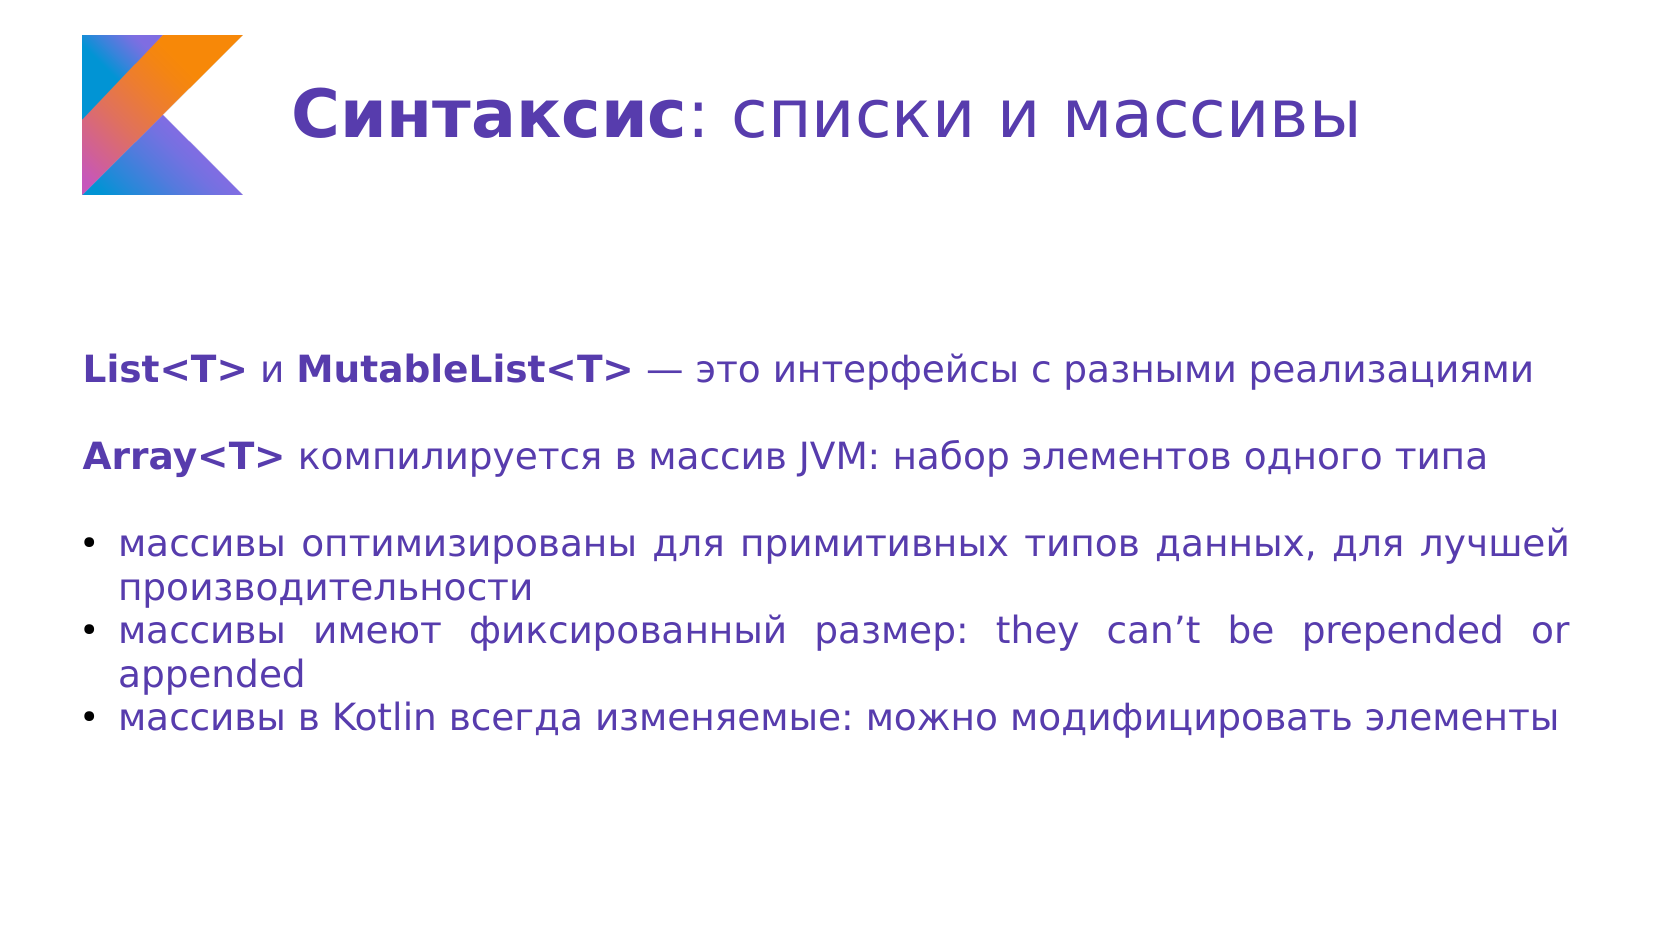

# Синтаксис: списки и массивы
List<T> и MutableList<T> — это интерфейсы с разными реализациями
Array<T> компилируется в массив JVM: набор элементов одного типа
массивы оптимизированы для примитивных типов данных, для лучшей производительности
массивы имеют фиксированный размер: they can’t be prepended or appended
массивы в Kotlin всегда изменяемые: можно модифицировать элементы